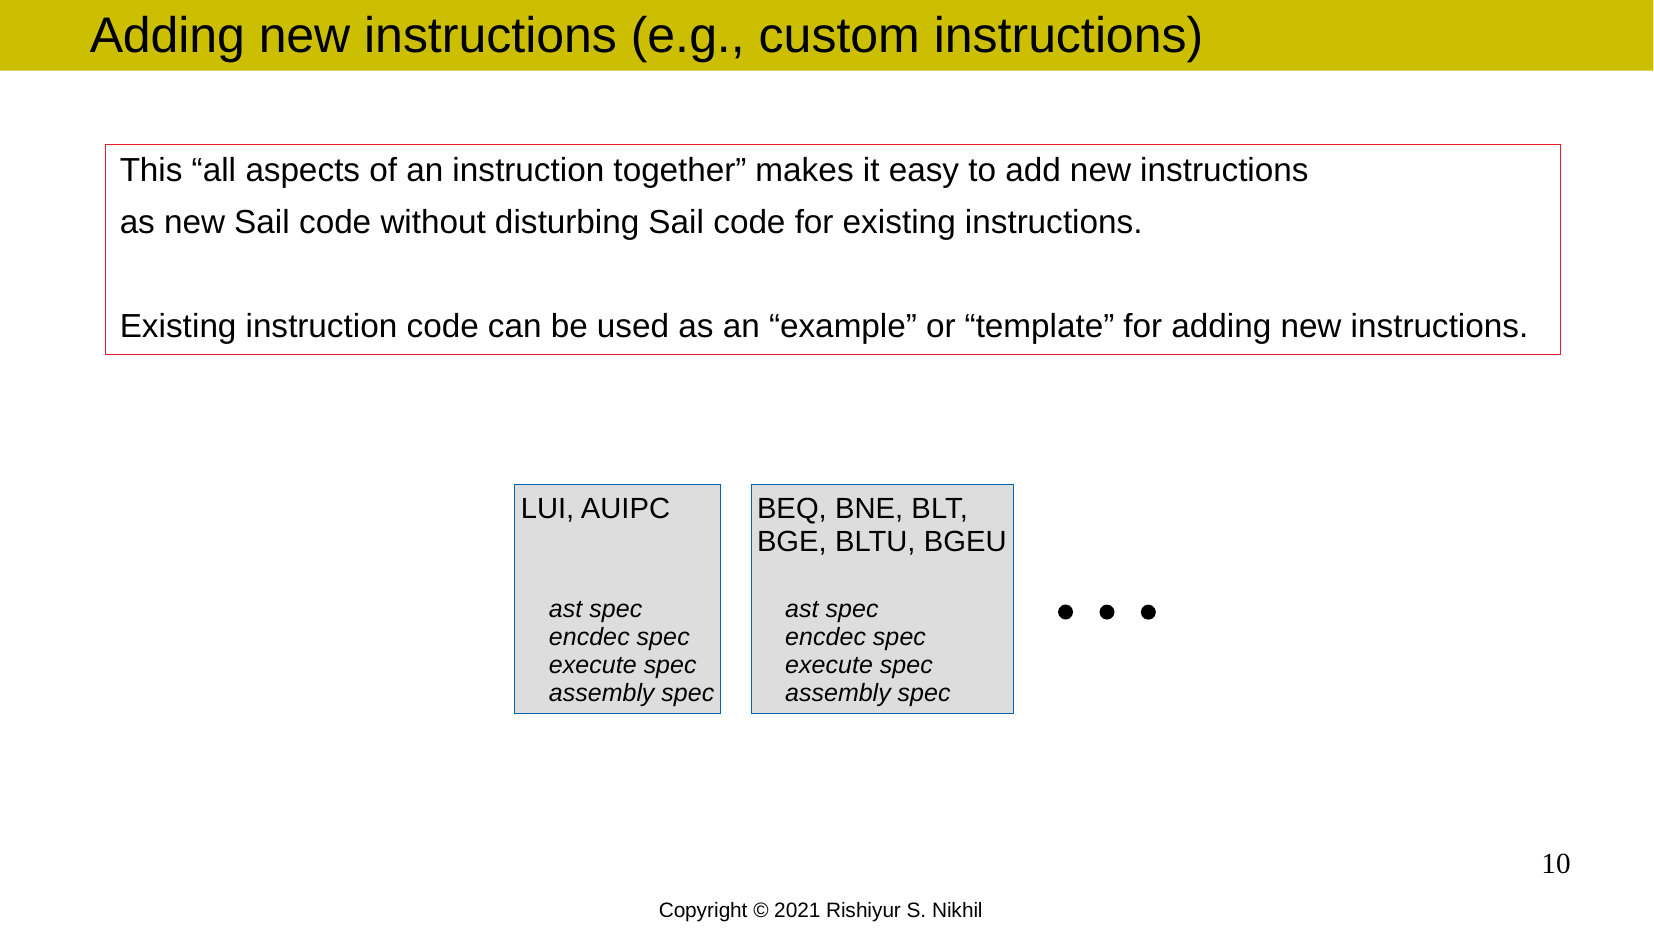

Adding new instructions (e.g., custom instructions)
This “all aspects of an instruction together” makes it easy to add new instructions
as new Sail code without disturbing Sail code for existing instructions.
Existing instruction code can be used as an “example” or “template” for adding new instructions.
LUI, AUIPC
 ast spec
 encdec spec
 execute spec
 assembly spec
BEQ, BNE, BLT,
BGE, BLTU, BGEU
 ast spec
 encdec spec
 execute spec
 assembly spec
10